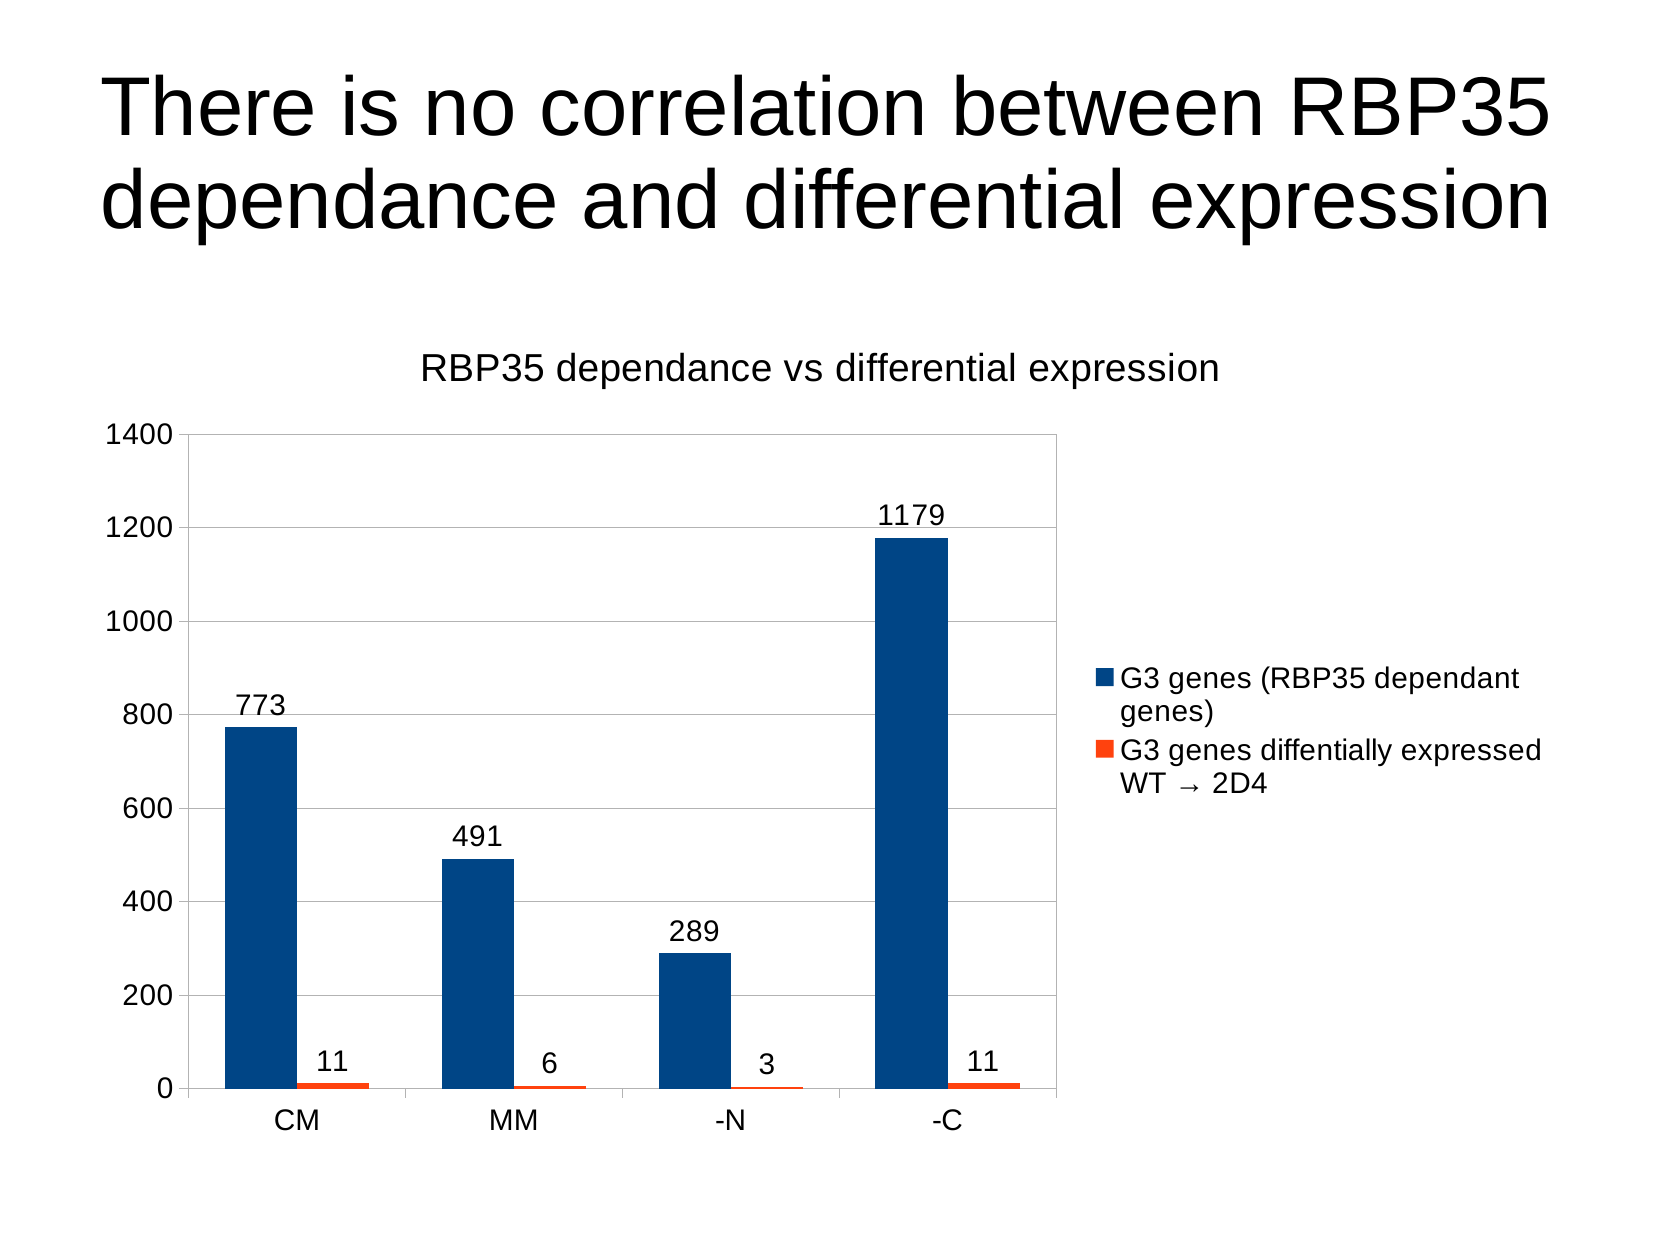

# There is no correlation between RBP35 dependance and differential expression
### Chart: RBP35 dependance vs differential expression
| Category | G3 genes (RBP35 dependant genes) | G3 genes diffentially expressed WT → 2D4 |
|---|---|---|
| CM | 773.0 | 11.0 |
| MM | 491.0 | 6.0 |
| -N | 289.0 | 3.0 |
| -C | 1179.0 | 11.0 |